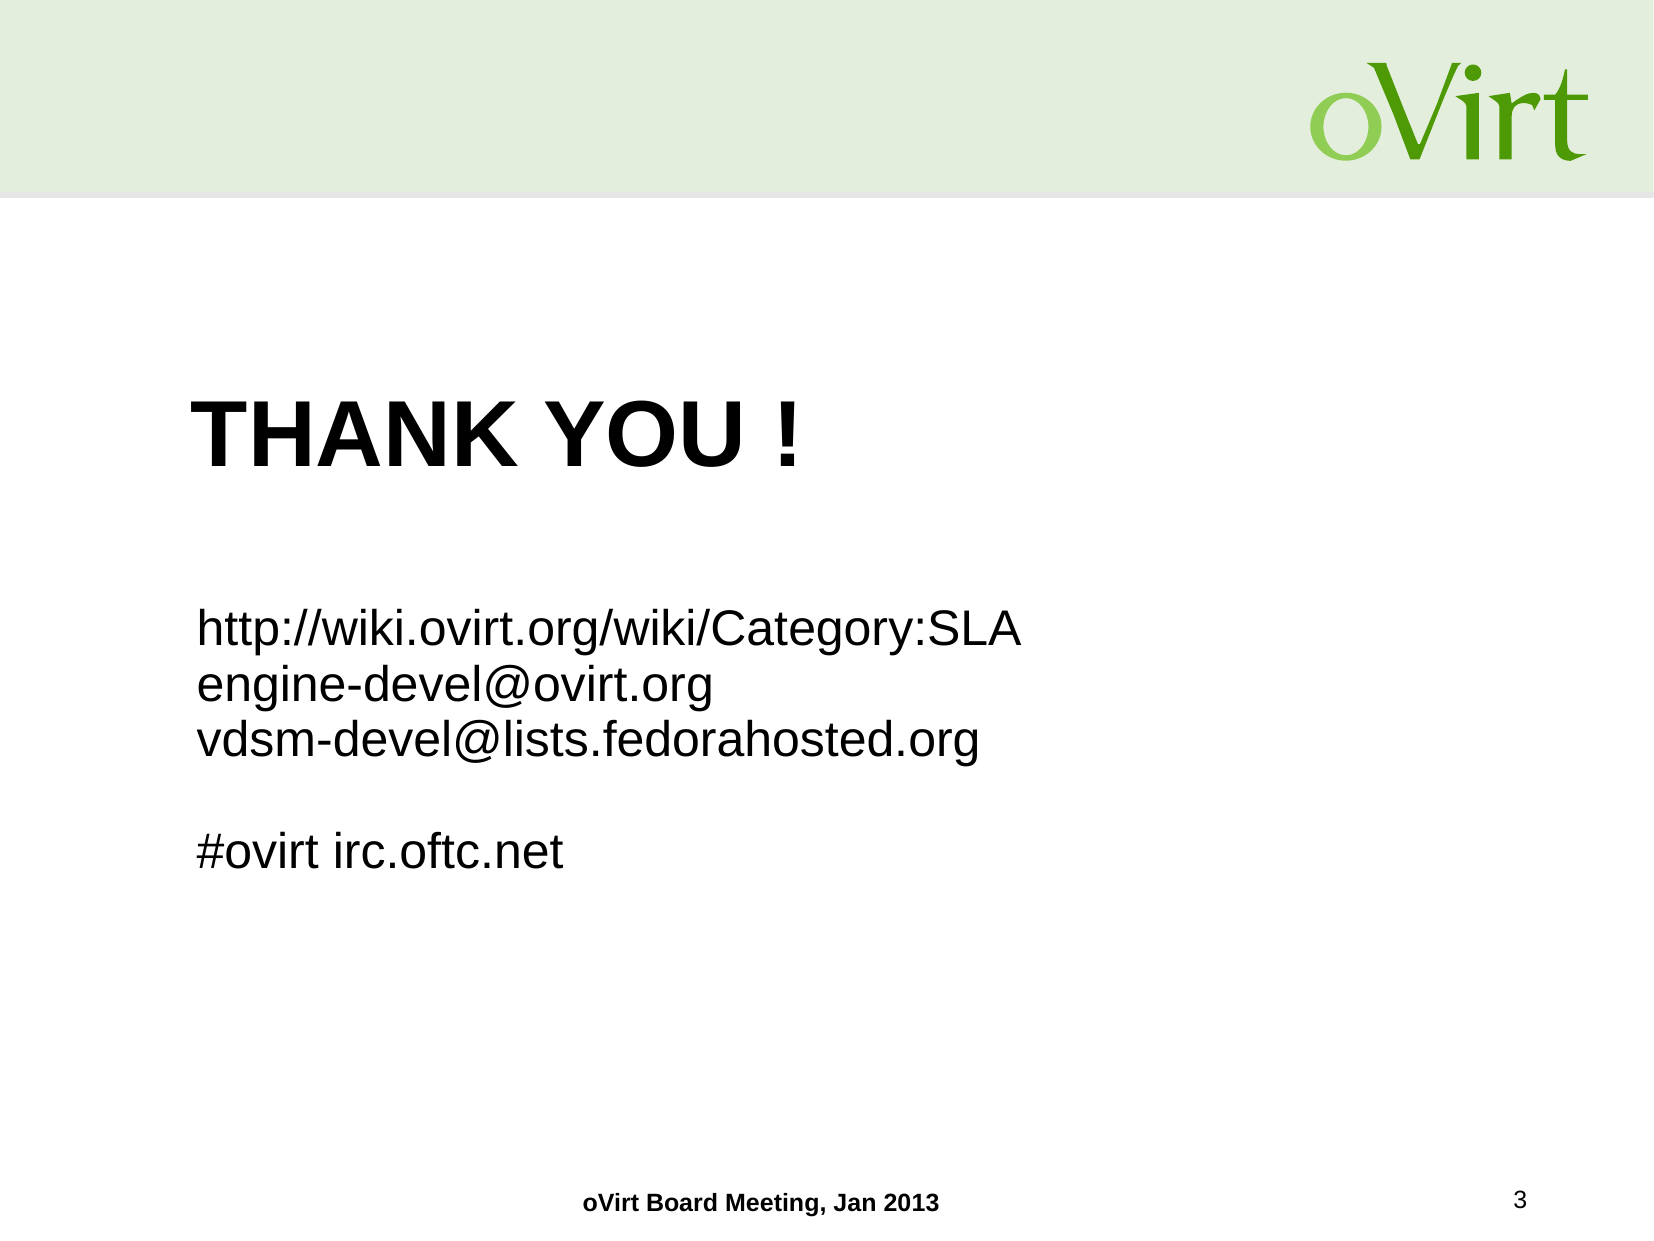

THANK YOU !
http://wiki.ovirt.org/wiki/Category:SLA
engine-devel@ovirt.org
vdsm-devel@lists.fedorahosted.org
#ovirt irc.oftc.net